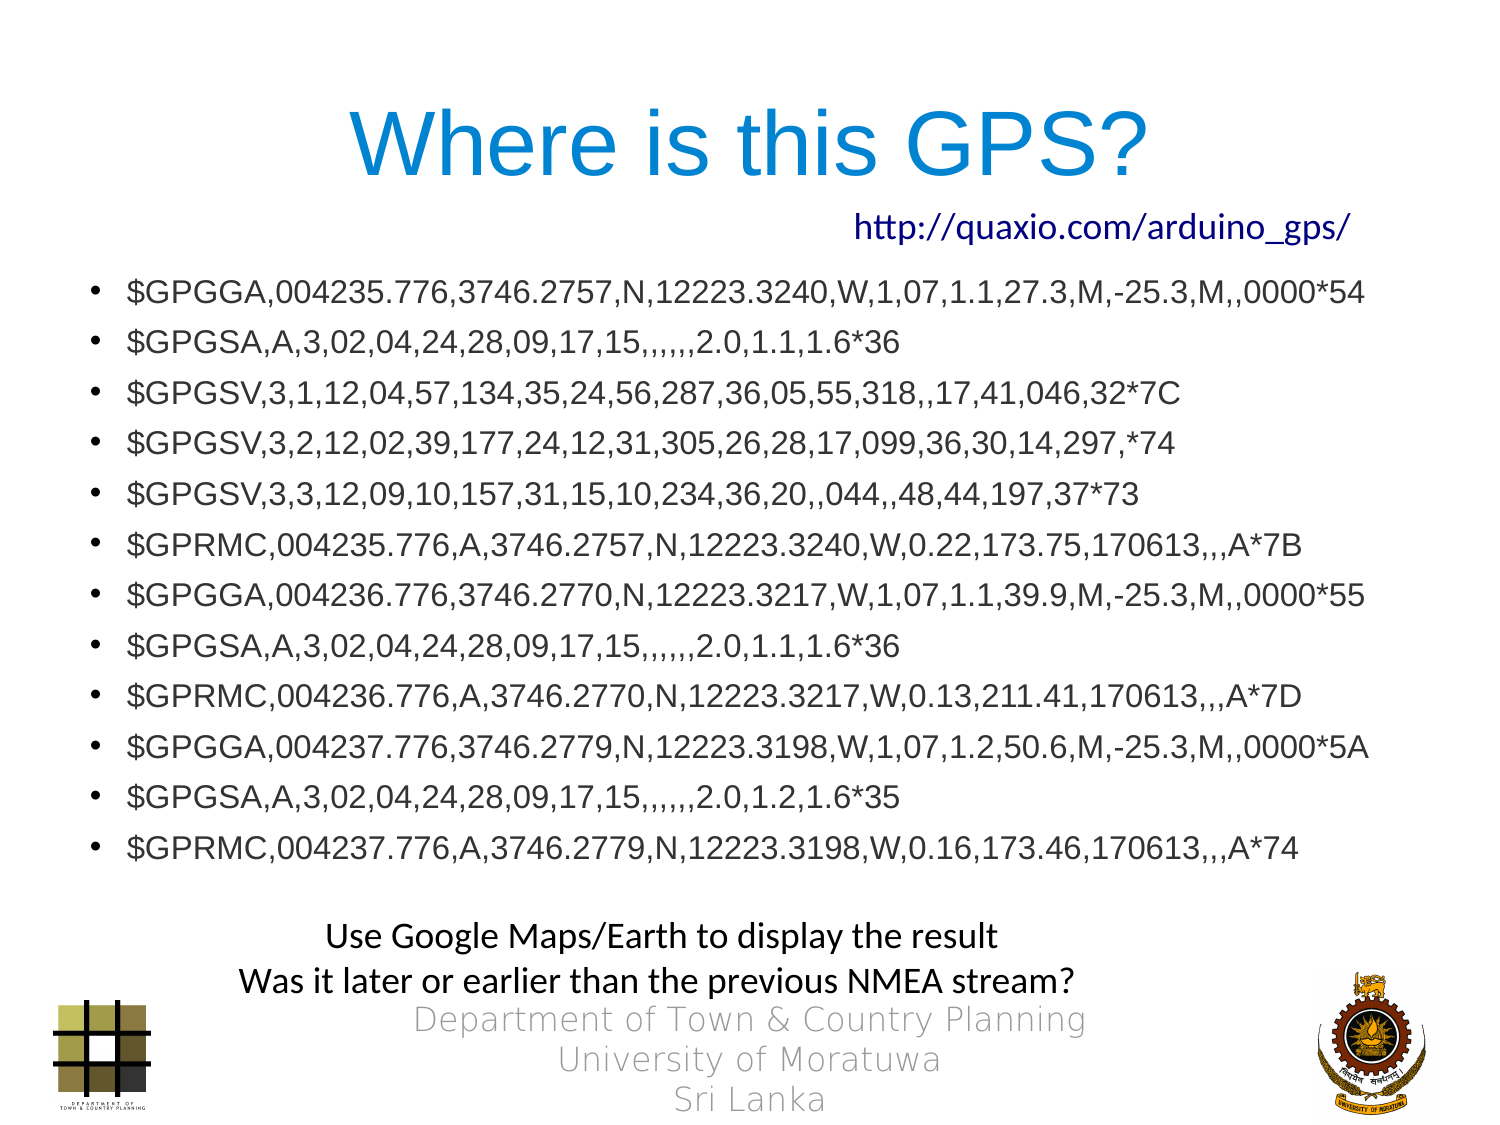

# Where is this GPS?
http://quaxio.com/arduino_gps/
$GPGGA,004235.776,3746.2757,N,12223.3240,W,1,07,1.1,27.3,M,-25.3,M,,0000*54
$GPGSA,A,3,02,04,24,28,09,17,15,,,,,,2.0,1.1,1.6*36
$GPGSV,3,1,12,04,57,134,35,24,56,287,36,05,55,318,,17,41,046,32*7C
$GPGSV,3,2,12,02,39,177,24,12,31,305,26,28,17,099,36,30,14,297,*74
$GPGSV,3,3,12,09,10,157,31,15,10,234,36,20,,044,,48,44,197,37*73
$GPRMC,004235.776,A,3746.2757,N,12223.3240,W,0.22,173.75,170613,,,A*7B
$GPGGA,004236.776,3746.2770,N,12223.3217,W,1,07,1.1,39.9,M,-25.3,M,,0000*55
$GPGSA,A,3,02,04,24,28,09,17,15,,,,,,2.0,1.1,1.6*36
$GPRMC,004236.776,A,3746.2770,N,12223.3217,W,0.13,211.41,170613,,,A*7D
$GPGGA,004237.776,3746.2779,N,12223.3198,W,1,07,1.2,50.6,M,-25.3,M,,0000*5A
$GPGSA,A,3,02,04,24,28,09,17,15,,,,,,2.0,1.2,1.6*35
$GPRMC,004237.776,A,3746.2779,N,12223.3198,W,0.16,173.46,170613,,,A*74
Use Google Maps/Earth to display the result
Was it later or earlier than the previous NMEA stream?